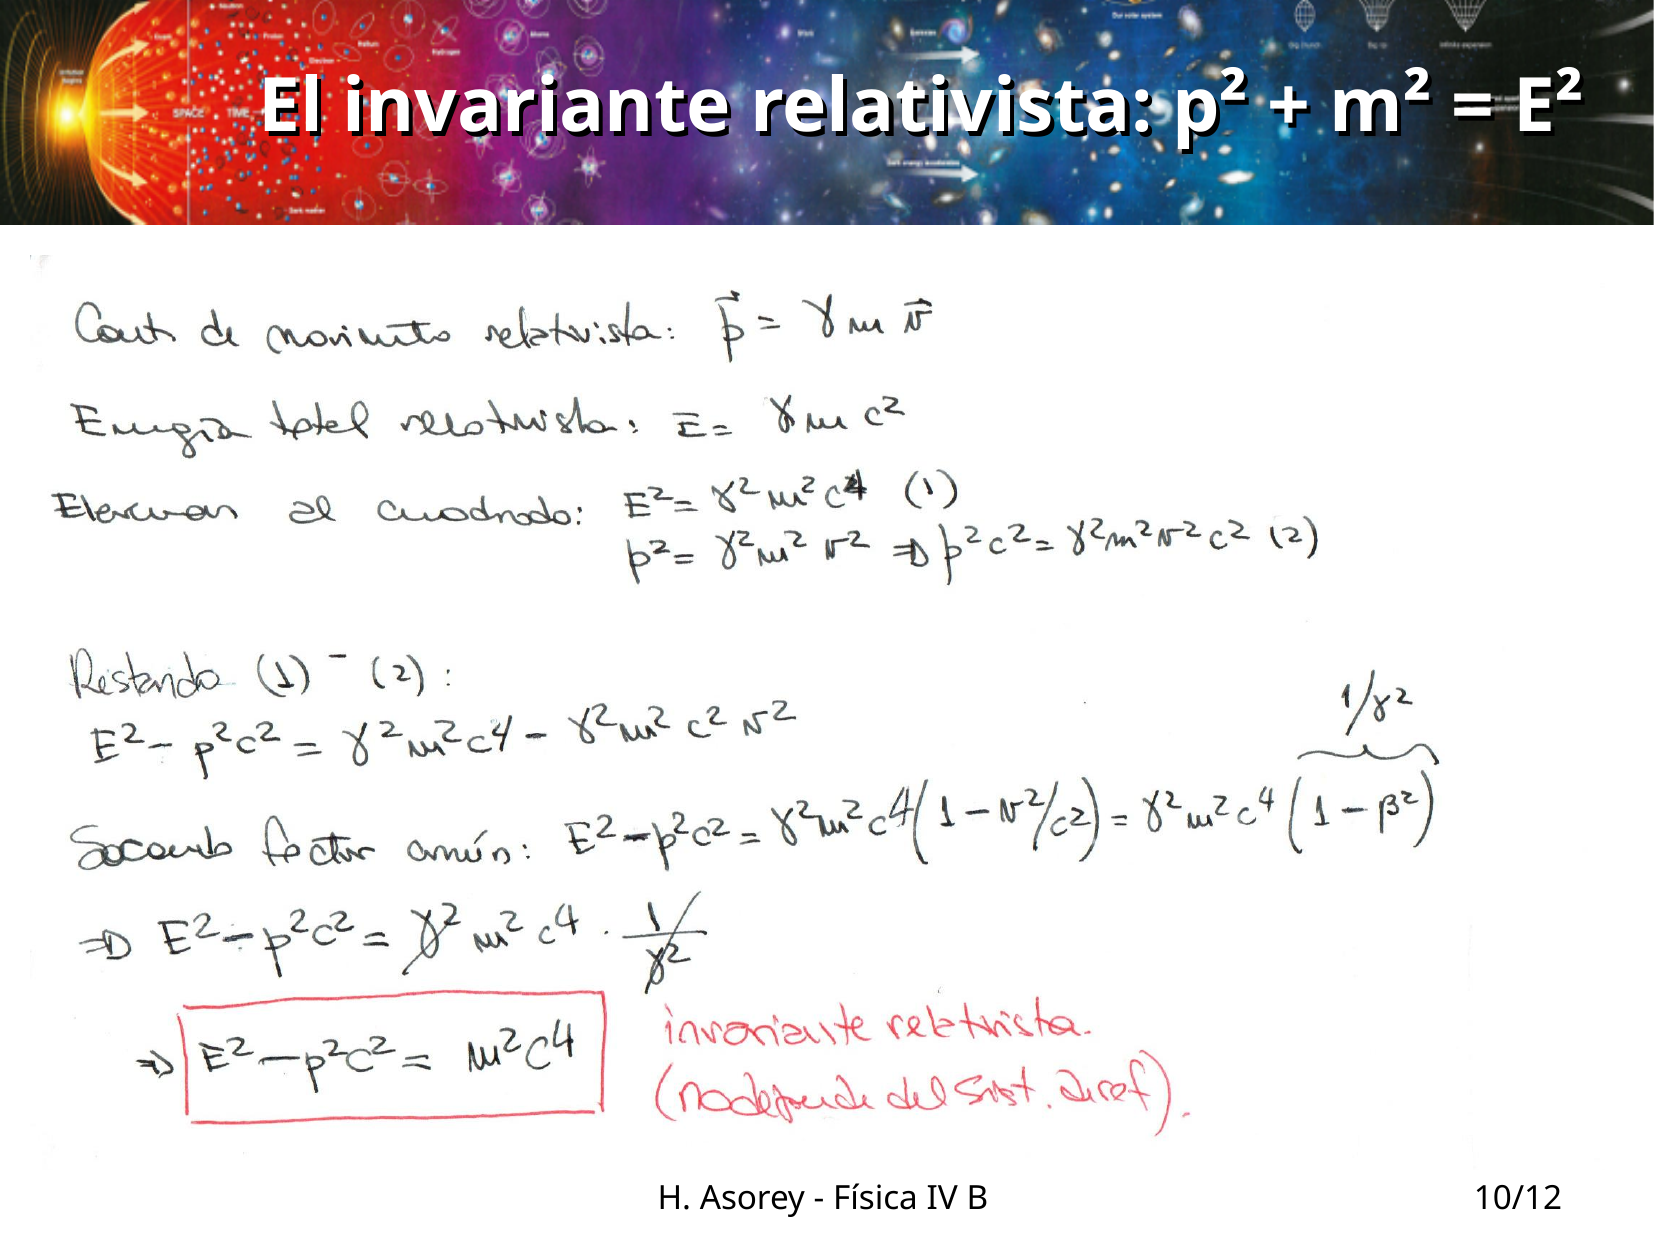

# El invariante relativista: p² + m² = E²
H. Asorey - Física IV B
10